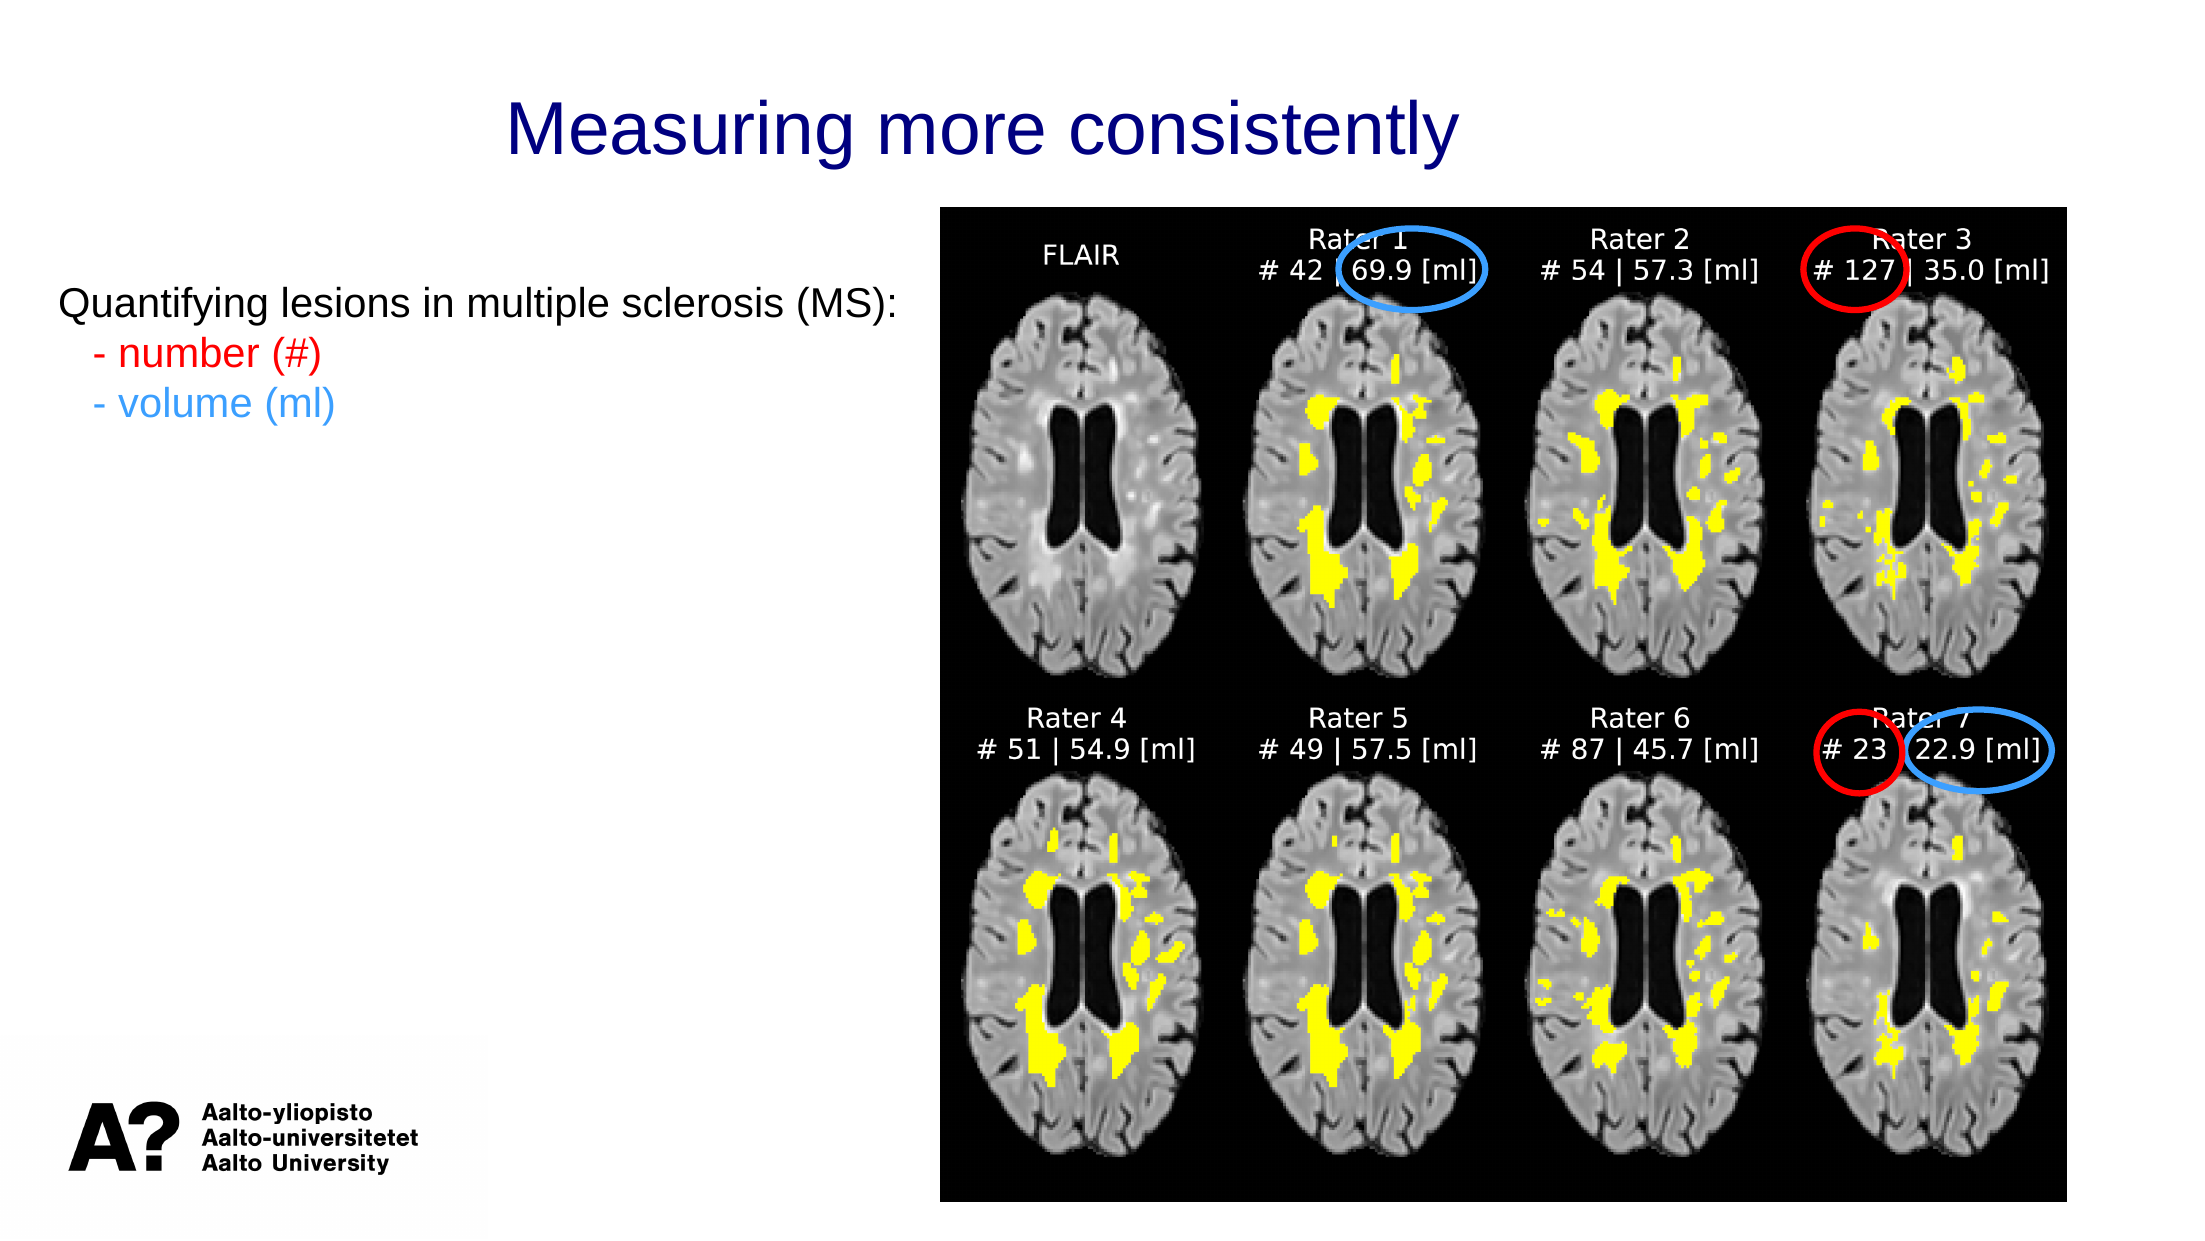

# Measuring more consistently
Quantifying lesions in multiple sclerosis (MS):
 - number (#)
 - volume (ml)